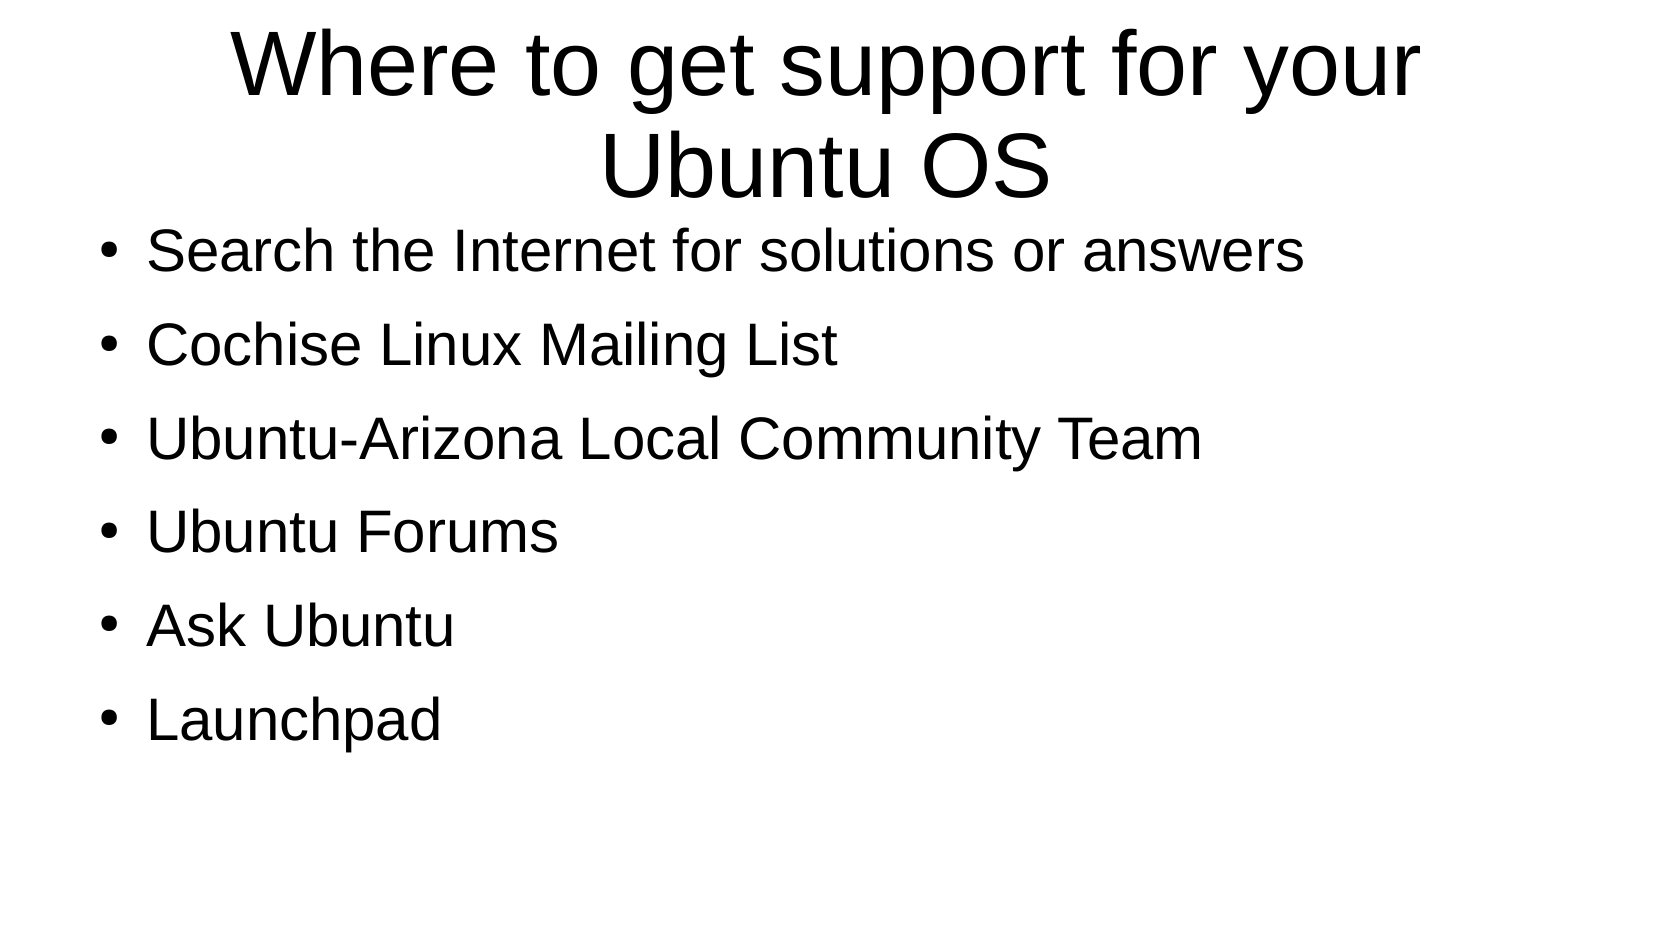

# Where to get support for your Ubuntu OS
Search the Internet for solutions or answers
Cochise Linux Mailing List
Ubuntu-Arizona Local Community Team
Ubuntu Forums
Ask Ubuntu
Launchpad